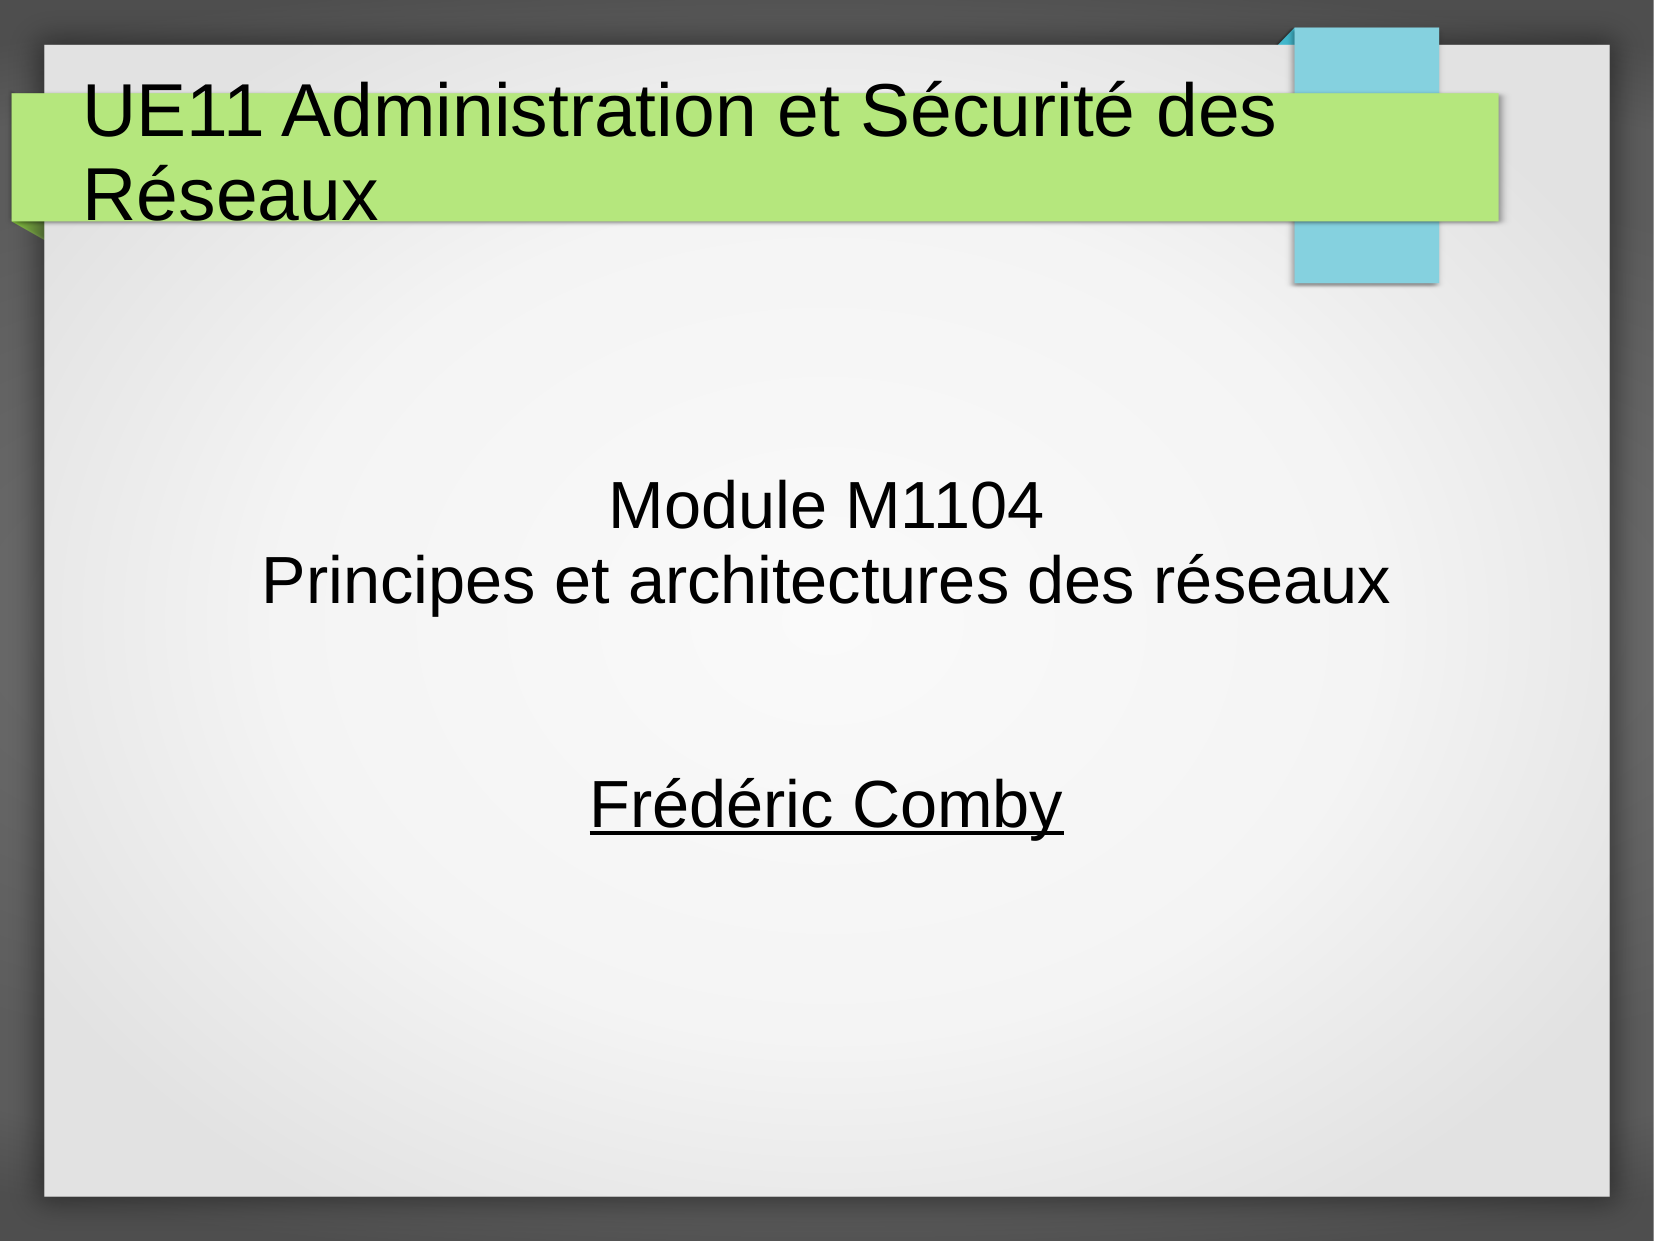

# UE11 Administration et Sécurité des Réseaux
Module M1104
Principes et architectures des réseaux
Frédéric Comby